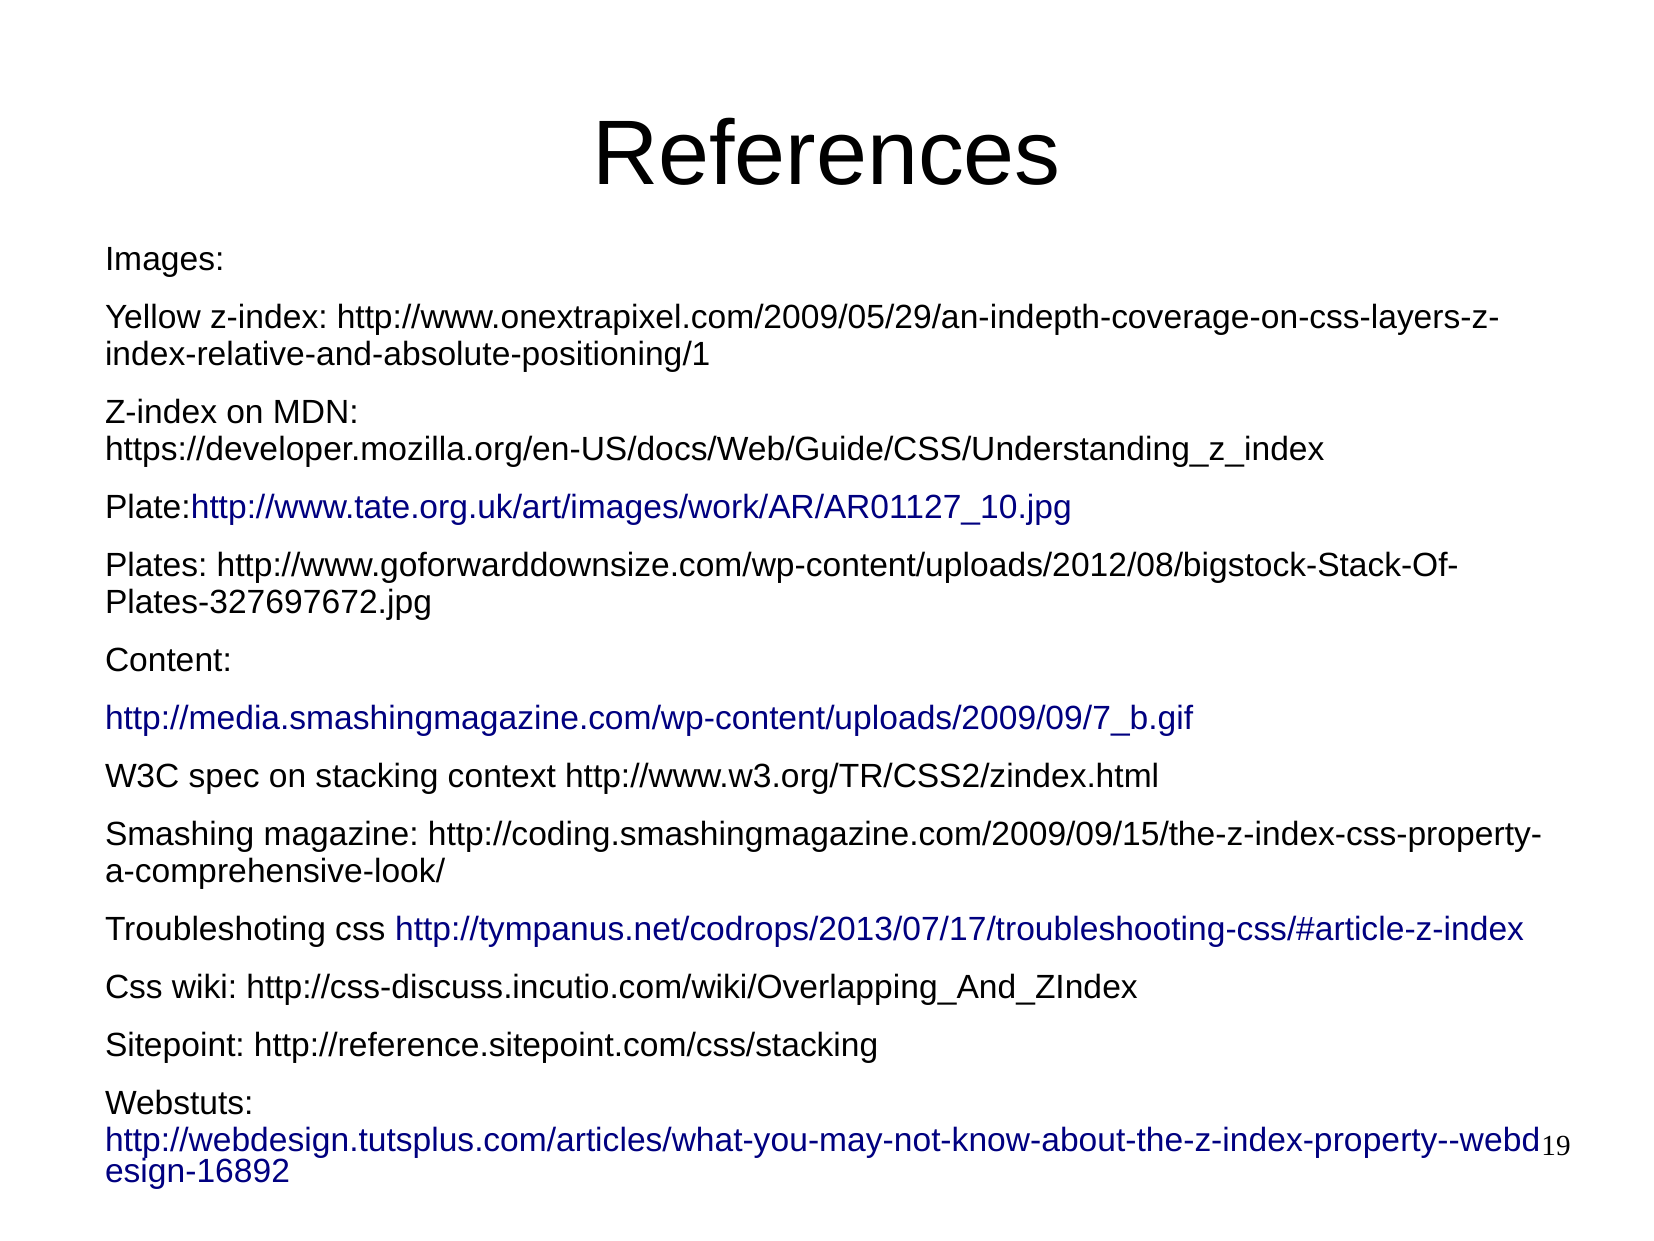

# References
Images:
Yellow z-index: http://www.onextrapixel.com/2009/05/29/an-indepth-coverage-on-css-layers-z-index-relative-and-absolute-positioning/1
Z-index on MDN: https://developer.mozilla.org/en-US/docs/Web/Guide/CSS/Understanding_z_index
Plate:http://www.tate.org.uk/art/images/work/AR/AR01127_10.jpg
Plates: http://www.goforwarddownsize.com/wp-content/uploads/2012/08/bigstock-Stack-Of-Plates-327697672.jpg
Content:
http://media.smashingmagazine.com/wp-content/uploads/2009/09/7_b.gif
W3C spec on stacking context http://www.w3.org/TR/CSS2/zindex.html
Smashing magazine: http://coding.smashingmagazine.com/2009/09/15/the-z-index-css-property-a-comprehensive-look/
Troubleshoting css http://tympanus.net/codrops/2013/07/17/troubleshooting-css/#article-z-index
Css wiki: http://css-discuss.incutio.com/wiki/Overlapping_And_ZIndex
Sitepoint: http://reference.sitepoint.com/css/stacking
Webstuts: http://webdesign.tutsplus.com/articles/what-you-may-not-know-about-the-z-index-property--webdesign-16892
19